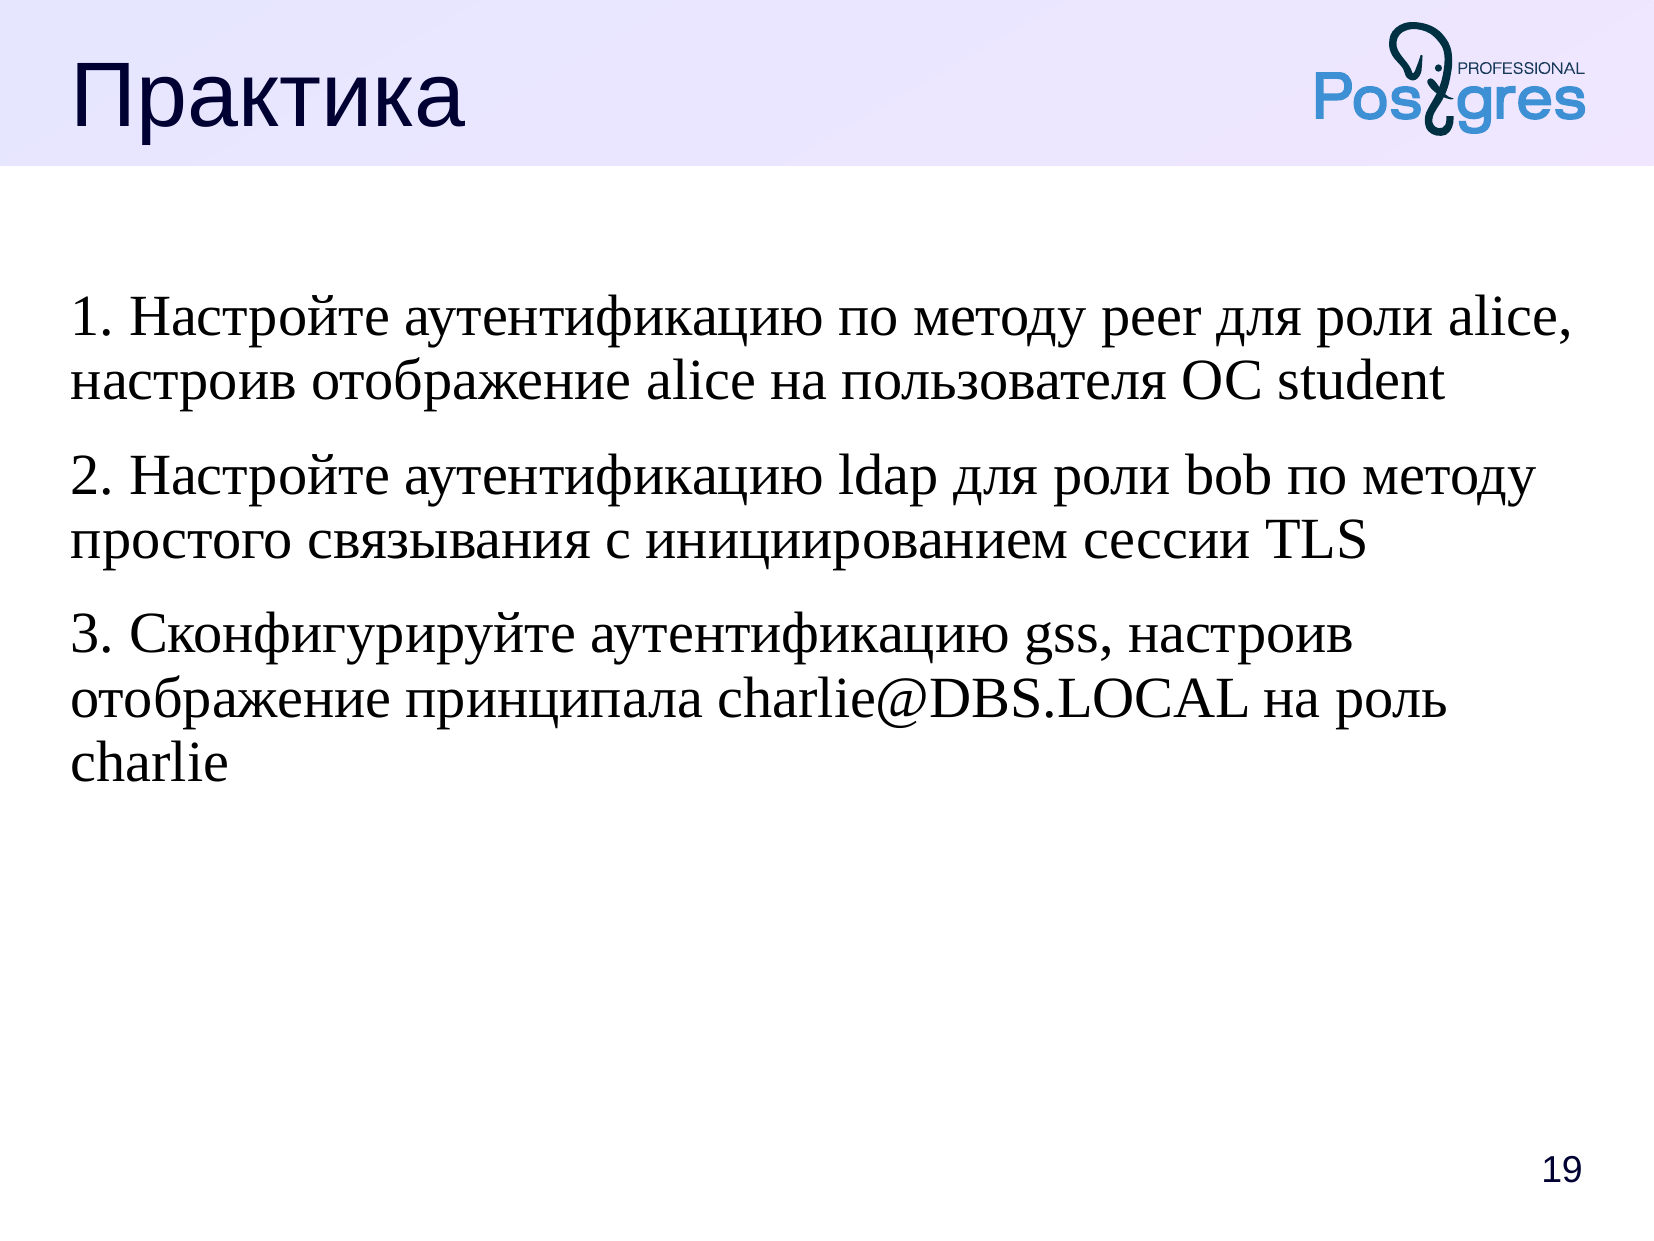

# Практика
 Настройте аутентификацию по методу peer для роли alice, настроив отображение alice на пользователя ОС student
 Настройте аутентификацию ldap для роли bob по методу простого связывания с инициированием сессии TLS
 Сконфигурируйте аутентификацию gss, настроив отображение принципала charlie@DBS.LOCAL на роль charlie